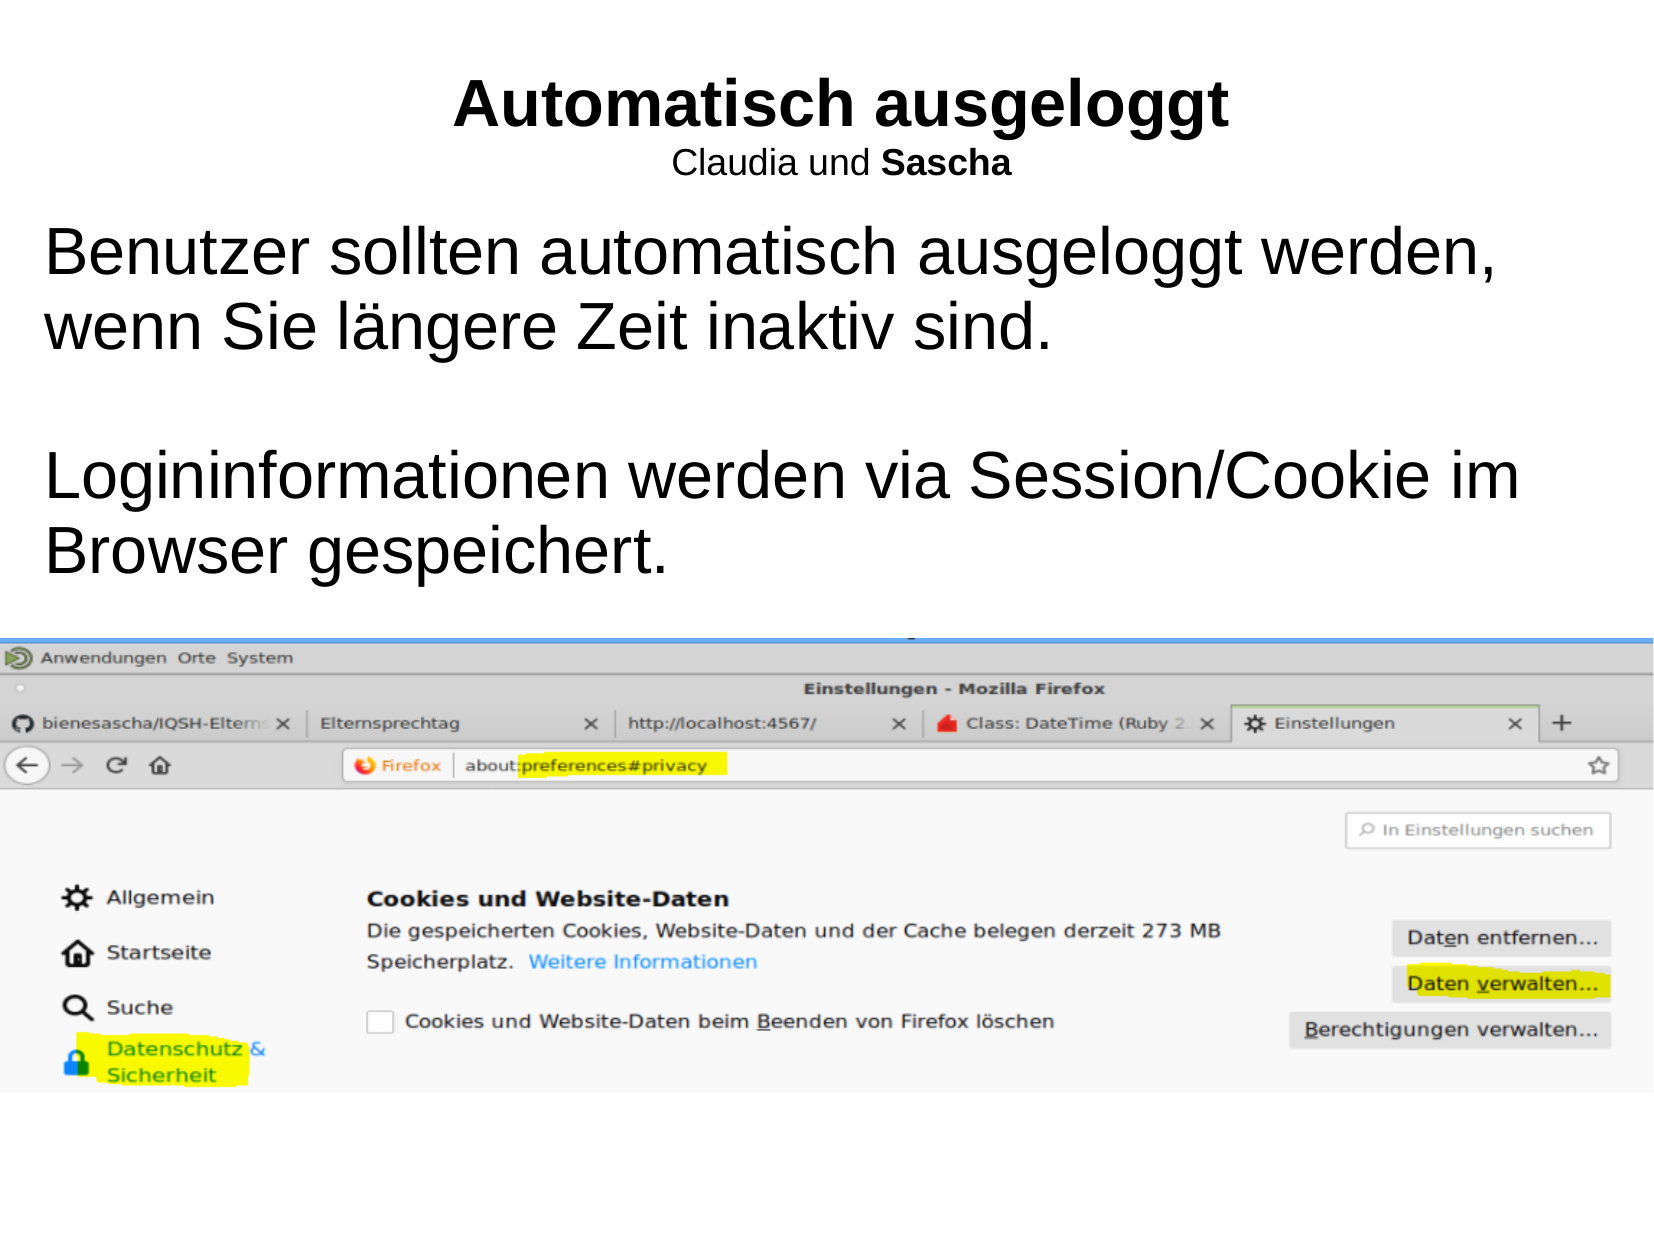

Automatisch ausgeloggt
Claudia und Sascha
Benutzer sollten automatisch ausgeloggt werden, wenn Sie längere Zeit inaktiv sind.
Logininformationen werden via Session/Cookie im Browser gespeichert.